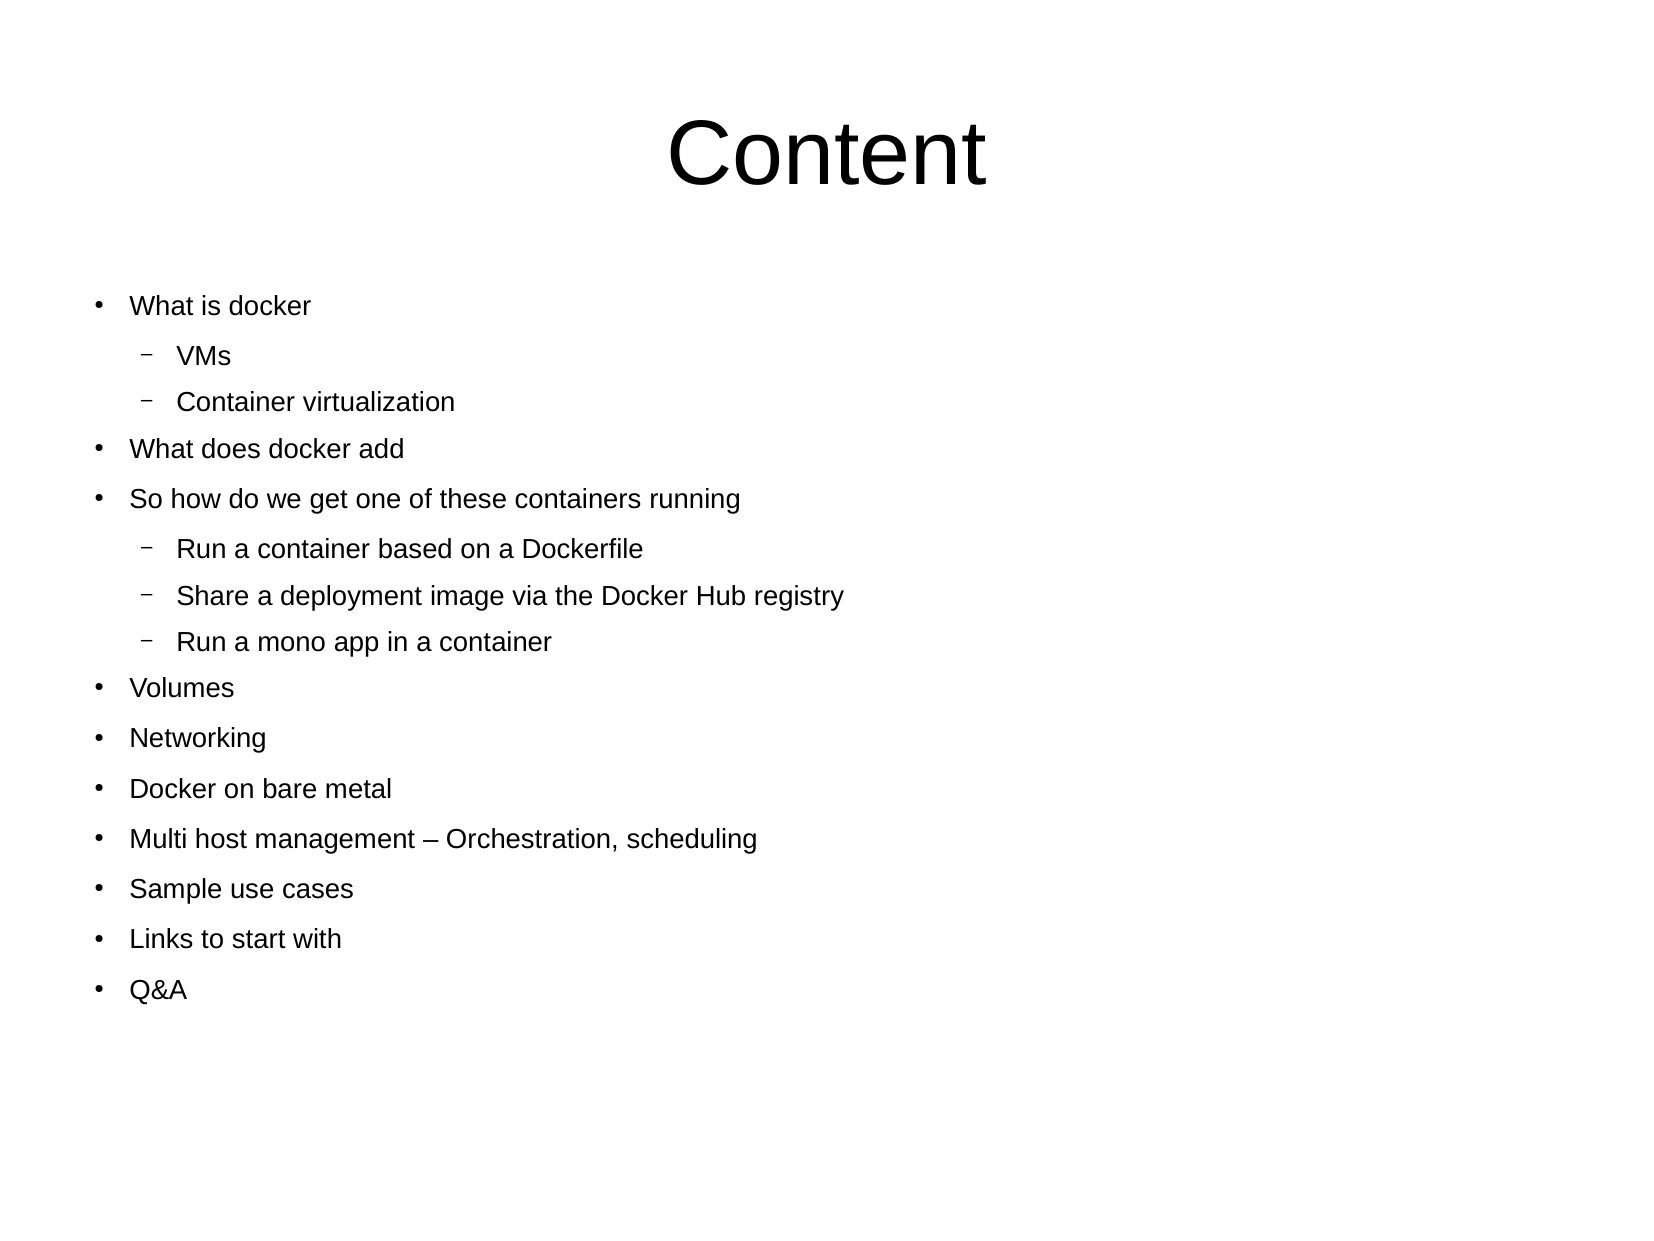

# Content
What is docker
VMs
Container virtualization
What does docker add
So how do we get one of these containers running
Run a container based on a Dockerfile
Share a deployment image via the Docker Hub registry
Run a mono app in a container
Volumes
Networking
Docker on bare metal
Multi host management – Orchestration, scheduling
Sample use cases
Links to start with
Q&A